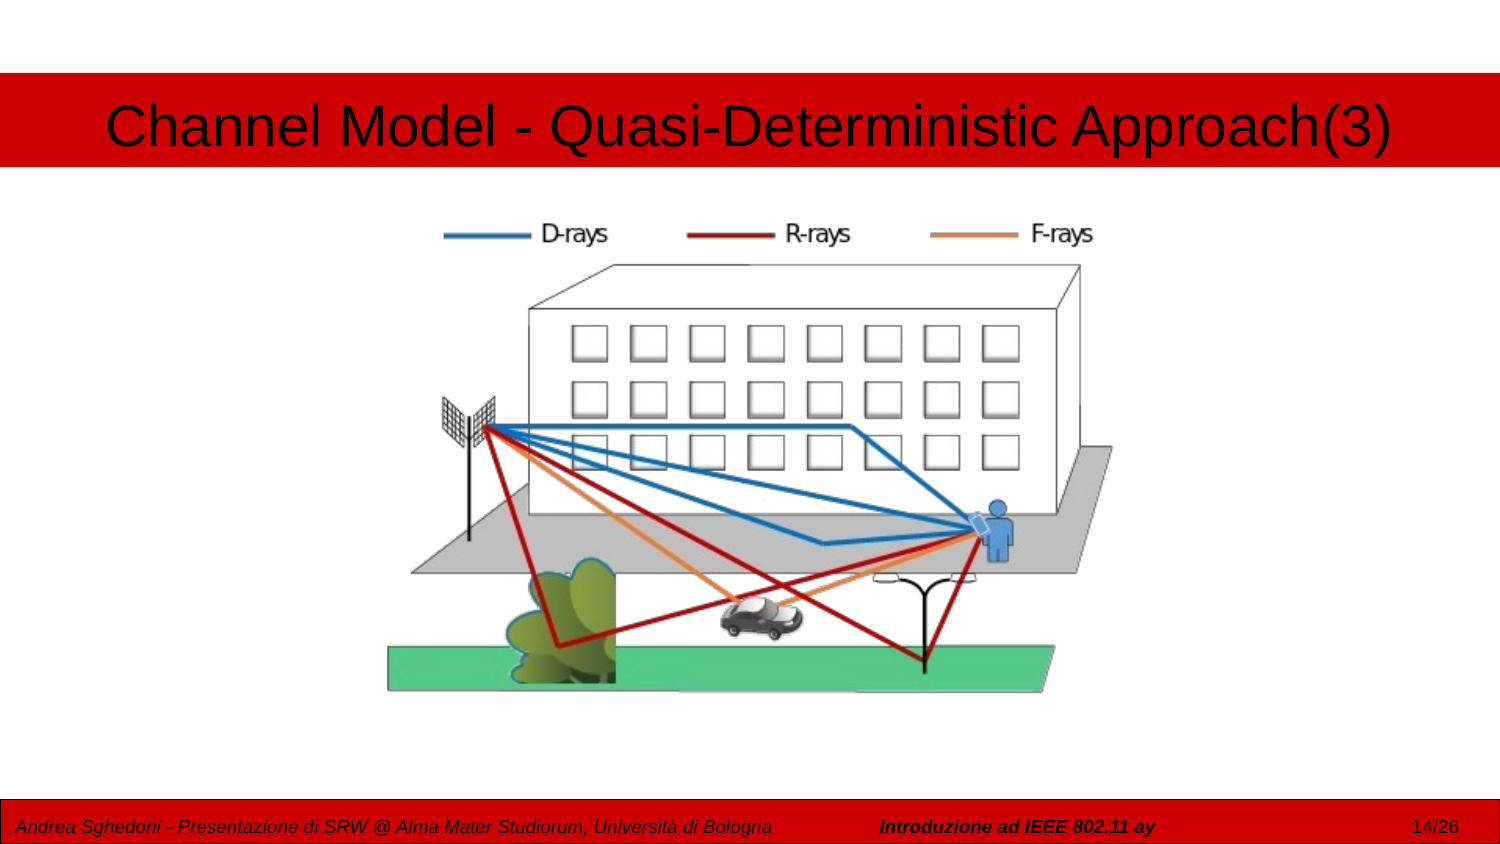

Channel Model - Quasi-Deterministic Approach(3)
# Andrea Sghedoni - Presentazione di SRW @ Alma Mater Studiorum, Università di Bologna 	 Introduzione ad IEEE 802.11 ay 		 14/26